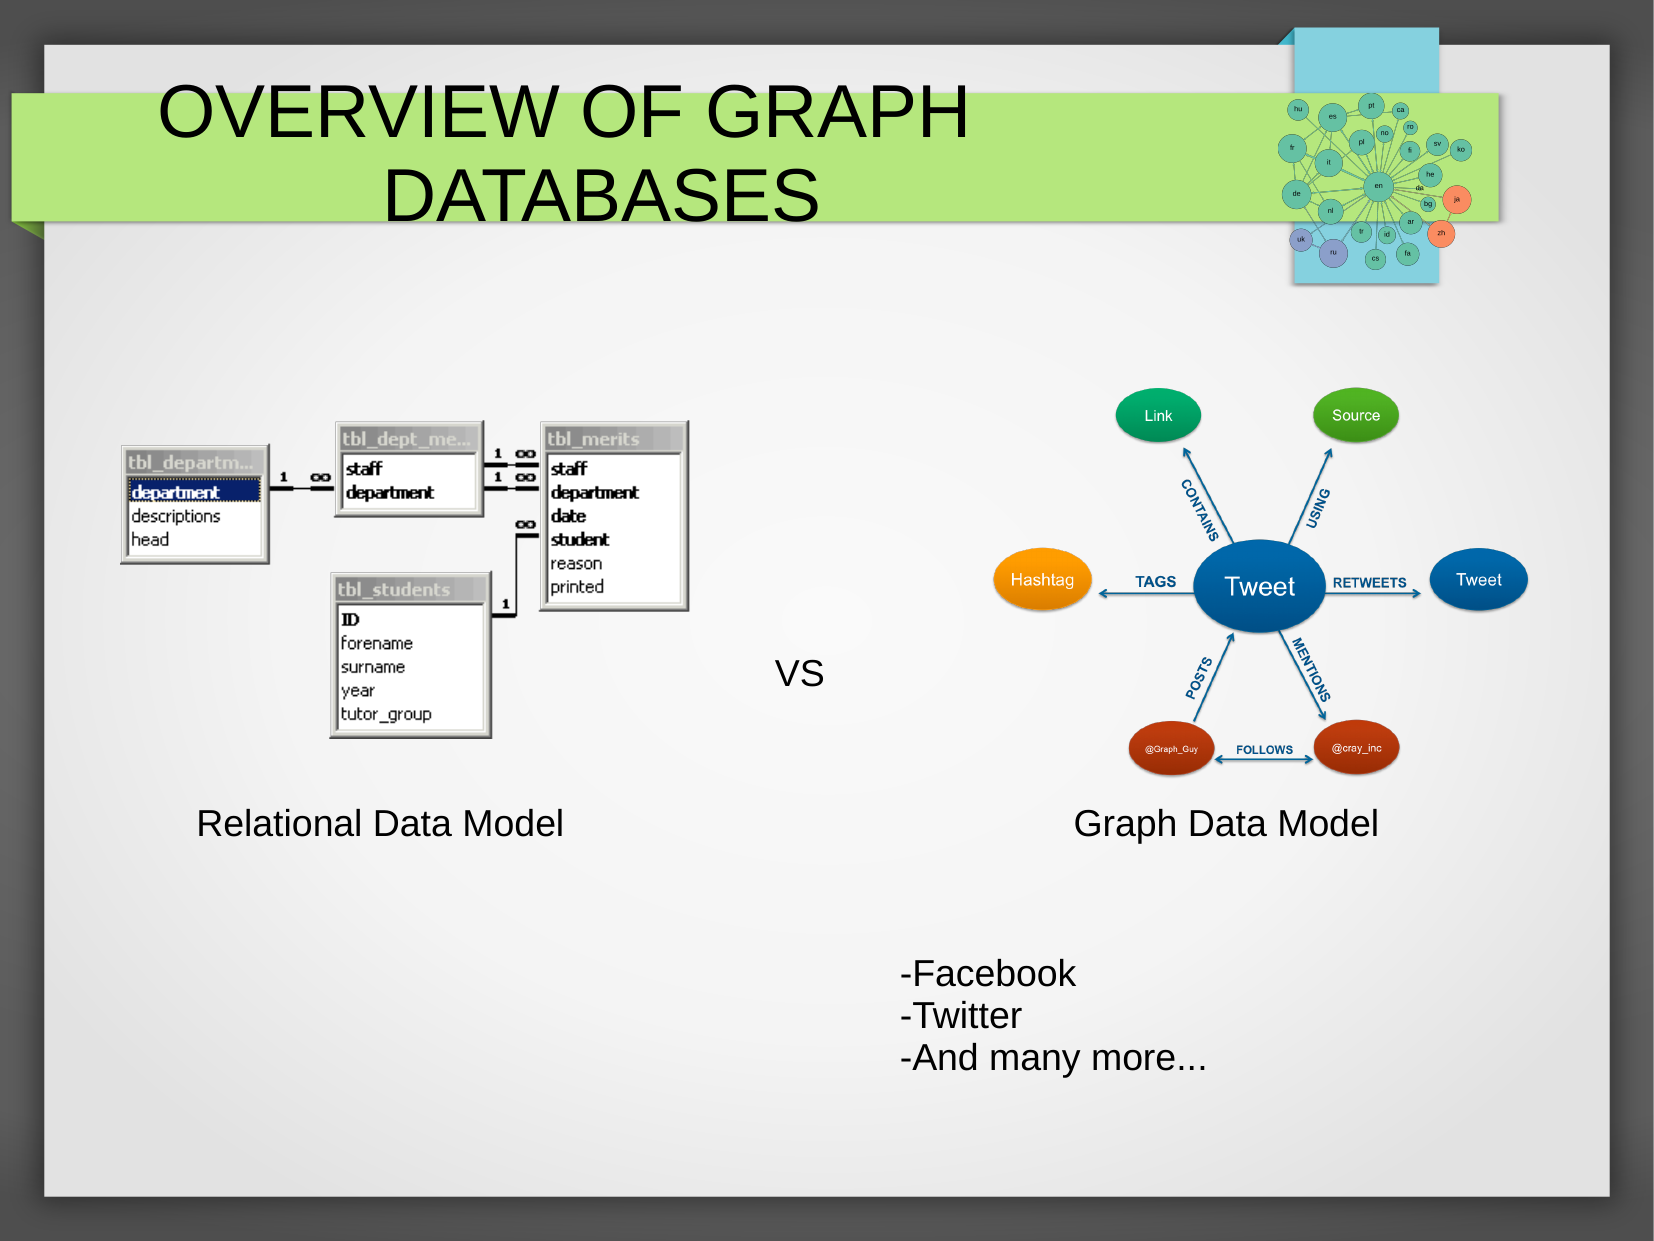

# OVERVIEW OF GRAPH 			 			DATABASES
VS
Relational Data Model
Graph Data Model
-Facebook
-Twitter
-And many more...